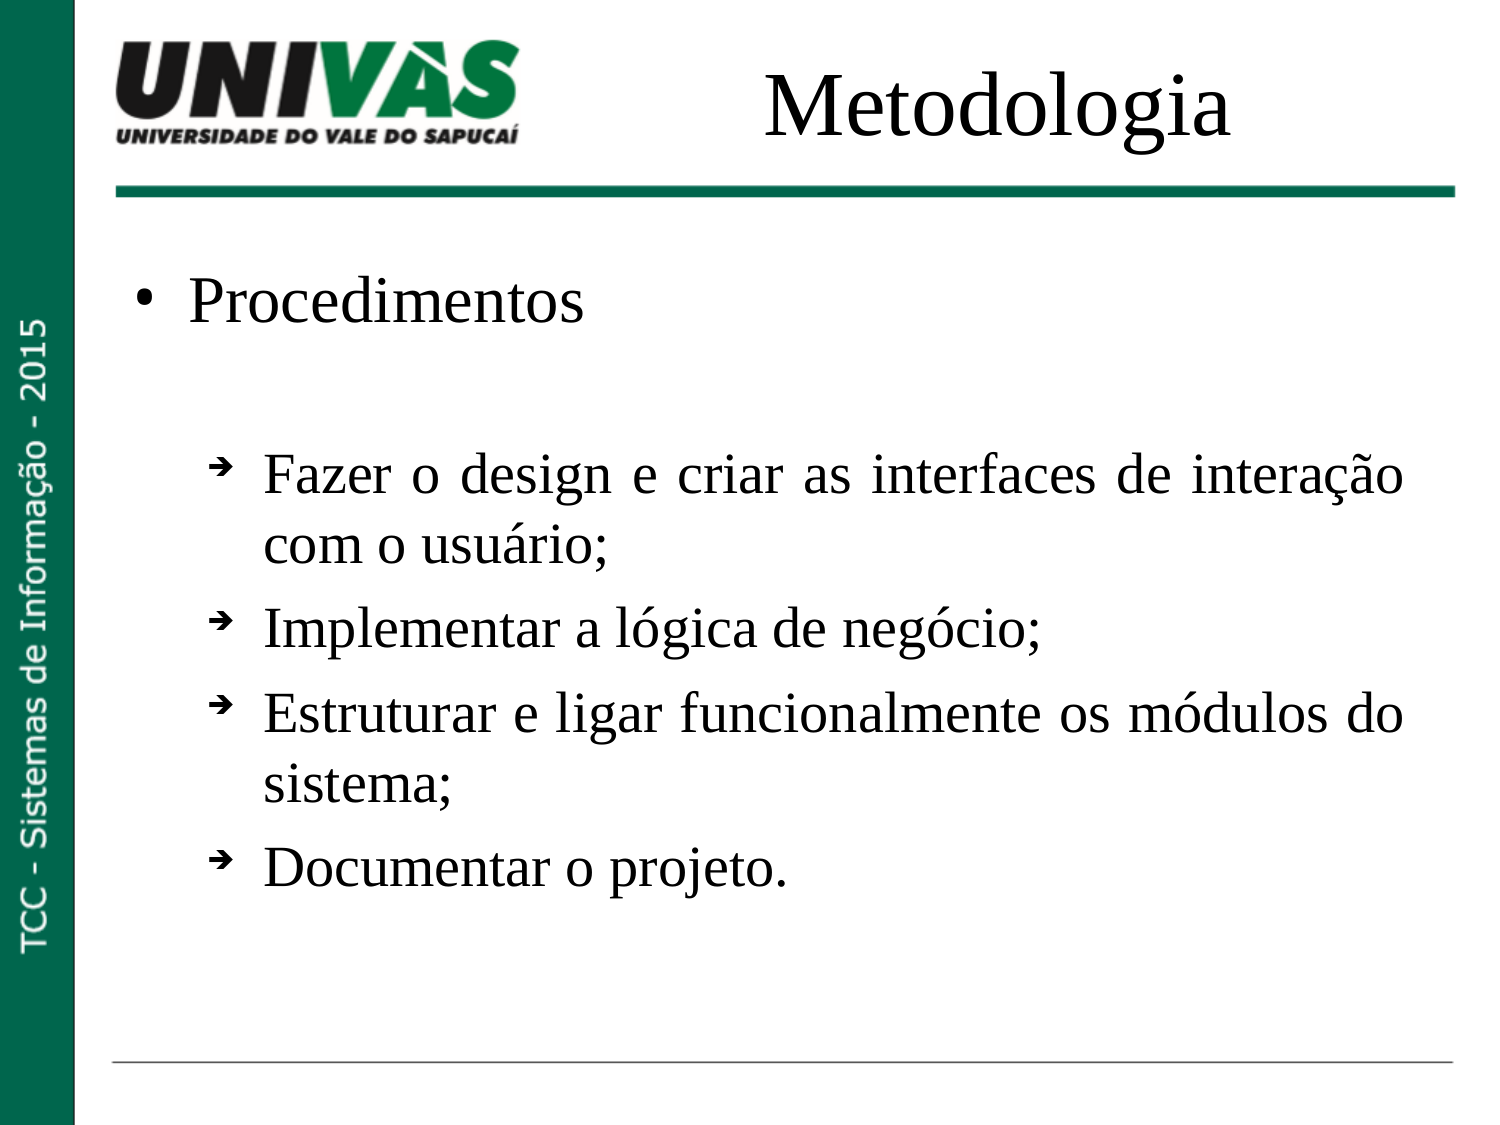

# Metodologia
Procedimentos
Fazer o design e criar as interfaces de interação com o usuário;
Implementar a lógica de negócio;
Estruturar e ligar funcionalmente os módulos do sistema;
Documentar o projeto.